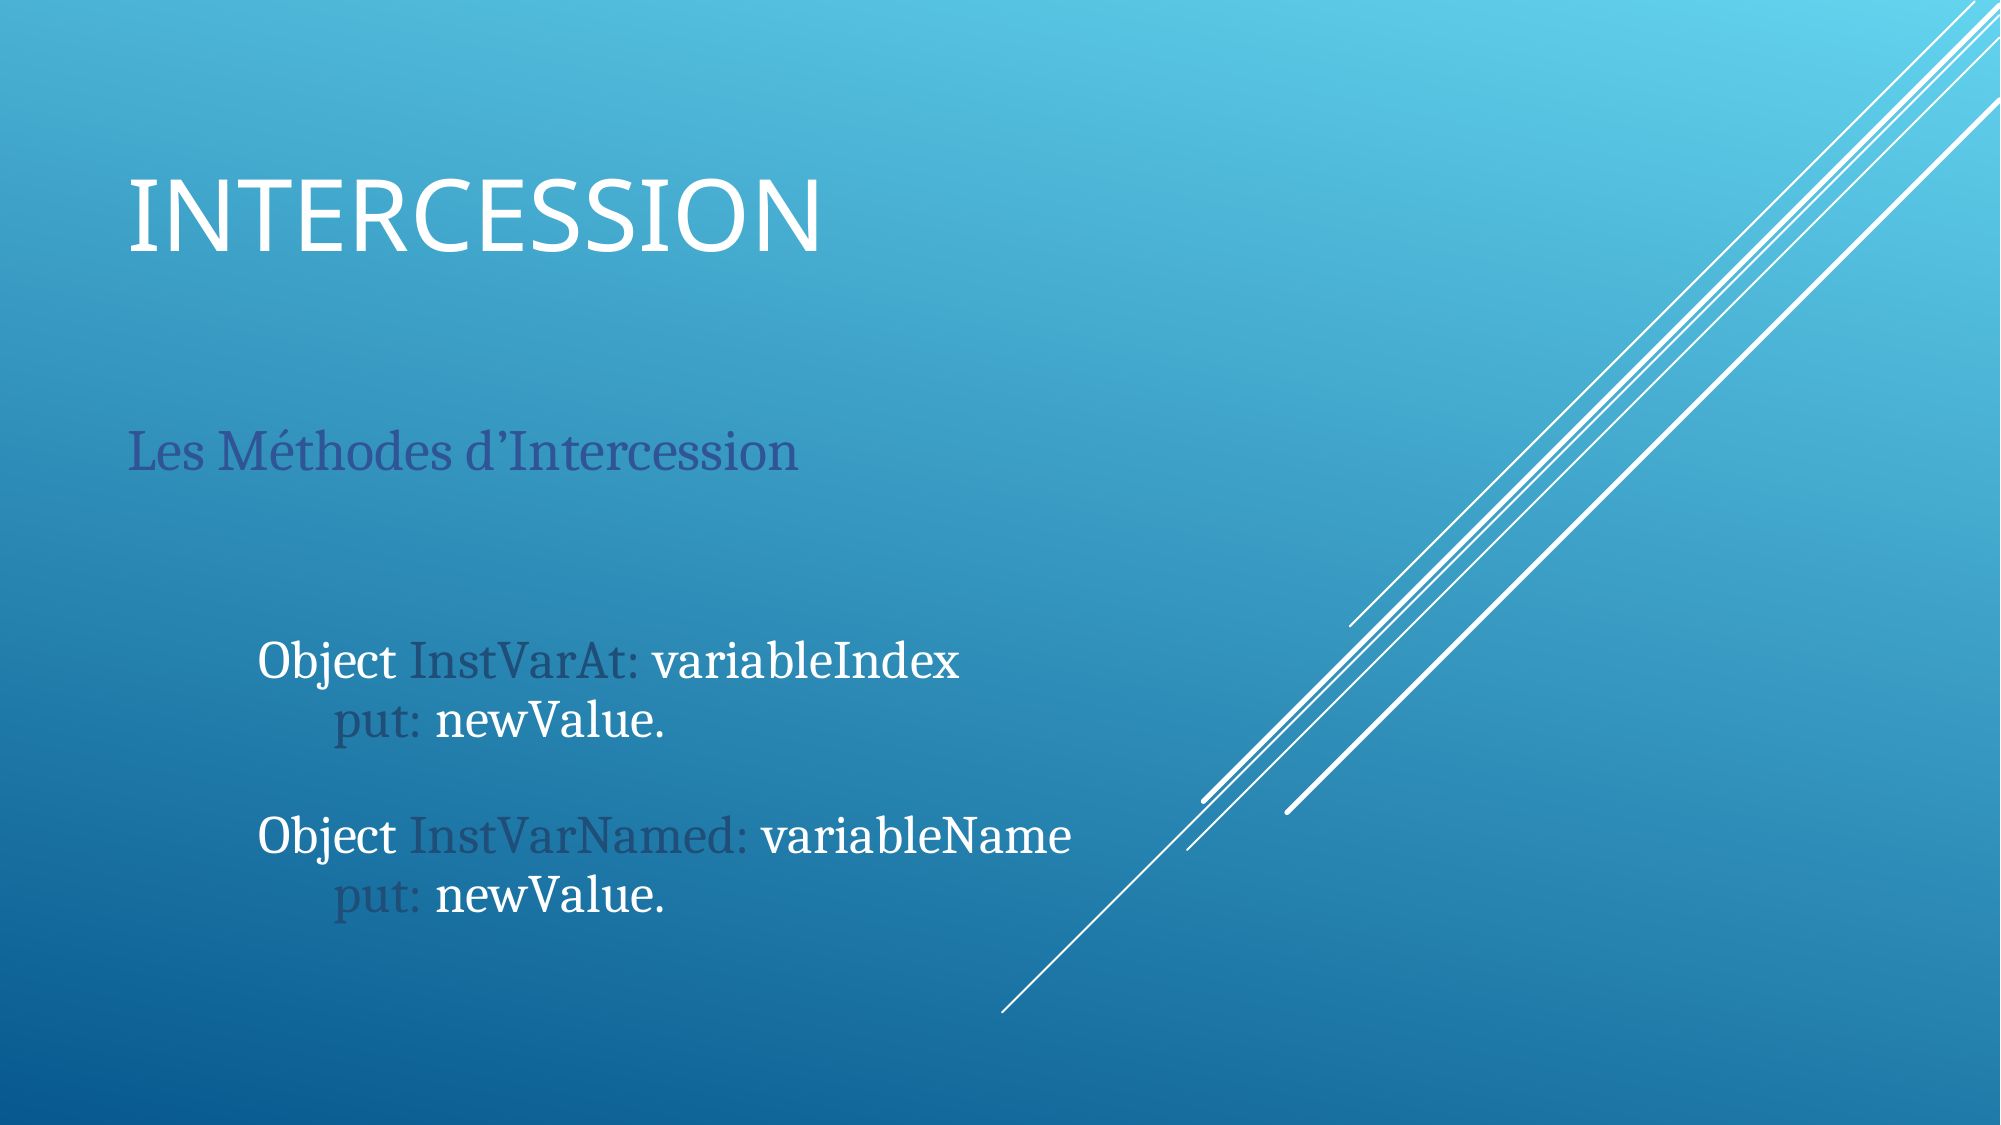

# Intercession
Les Méthodes d’Intercession
Object InstVarAt: variableIndex
	put: newValue.
Object InstVarNamed: variableName
	put: newValue.